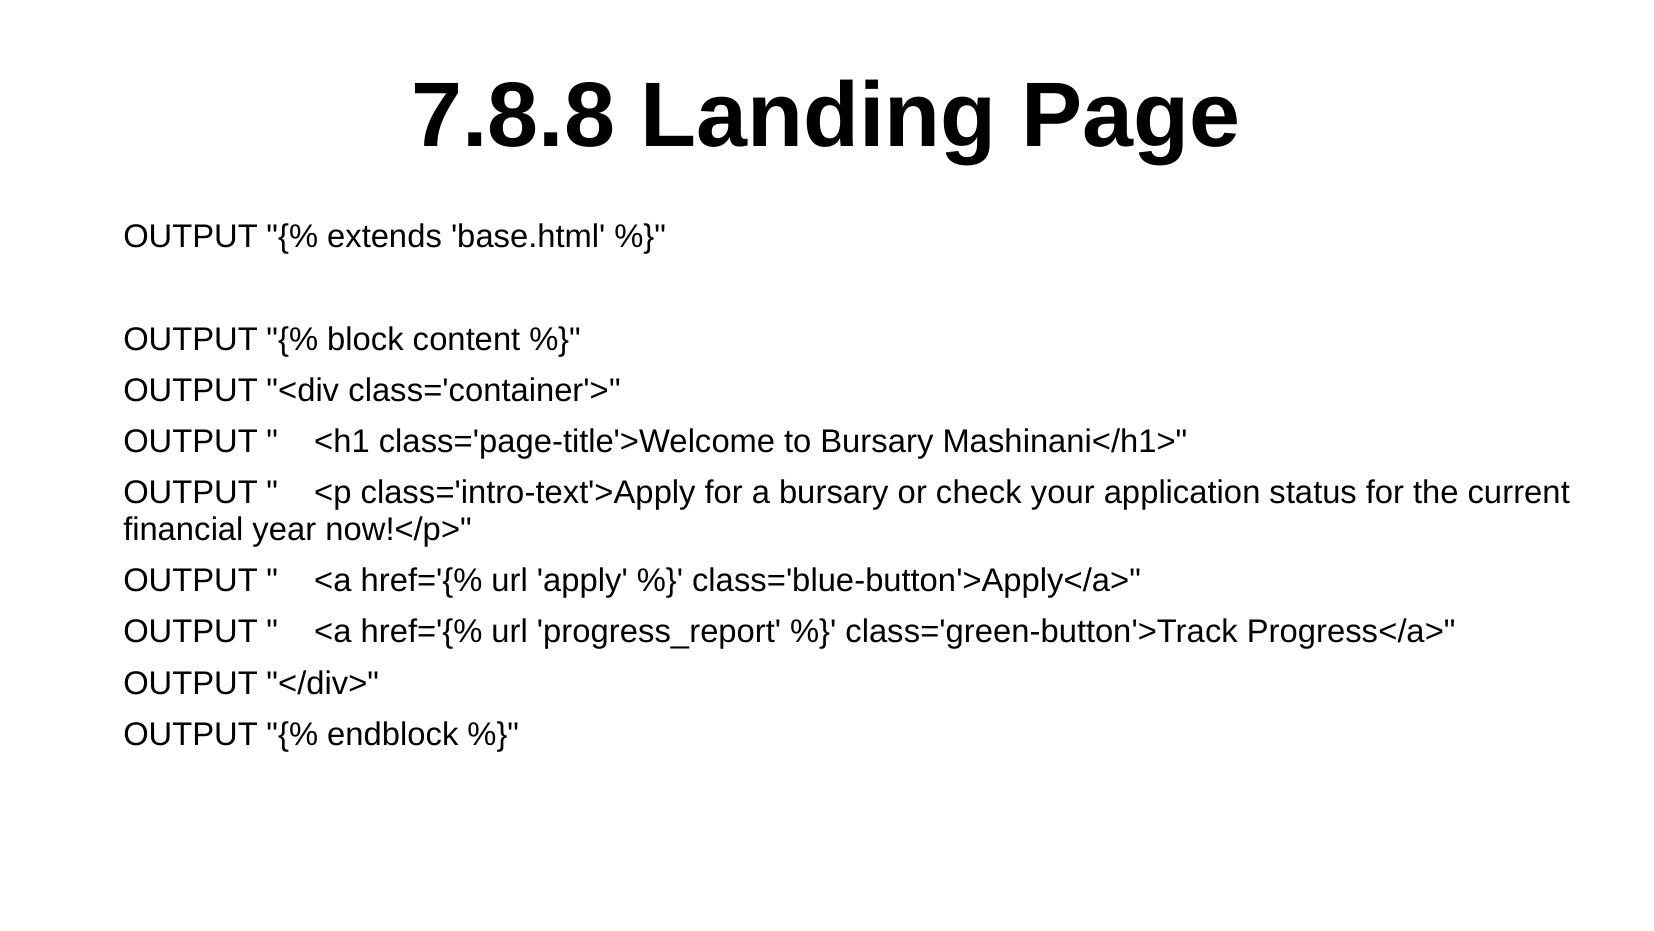

# 7.8.8 Landing Page
OUTPUT "{% extends 'base.html' %}"
OUTPUT "{% block content %}"
OUTPUT "<div class='container'>"
OUTPUT " <h1 class='page-title'>Welcome to Bursary Mashinani</h1>"
OUTPUT " <p class='intro-text'>Apply for a bursary or check your application status for the current financial year now!</p>"
OUTPUT " <a href='{% url 'apply' %}' class='blue-button'>Apply</a>"
OUTPUT " <a href='{% url 'progress_report' %}' class='green-button'>Track Progress</a>"
OUTPUT "</div>"
OUTPUT "{% endblock %}"